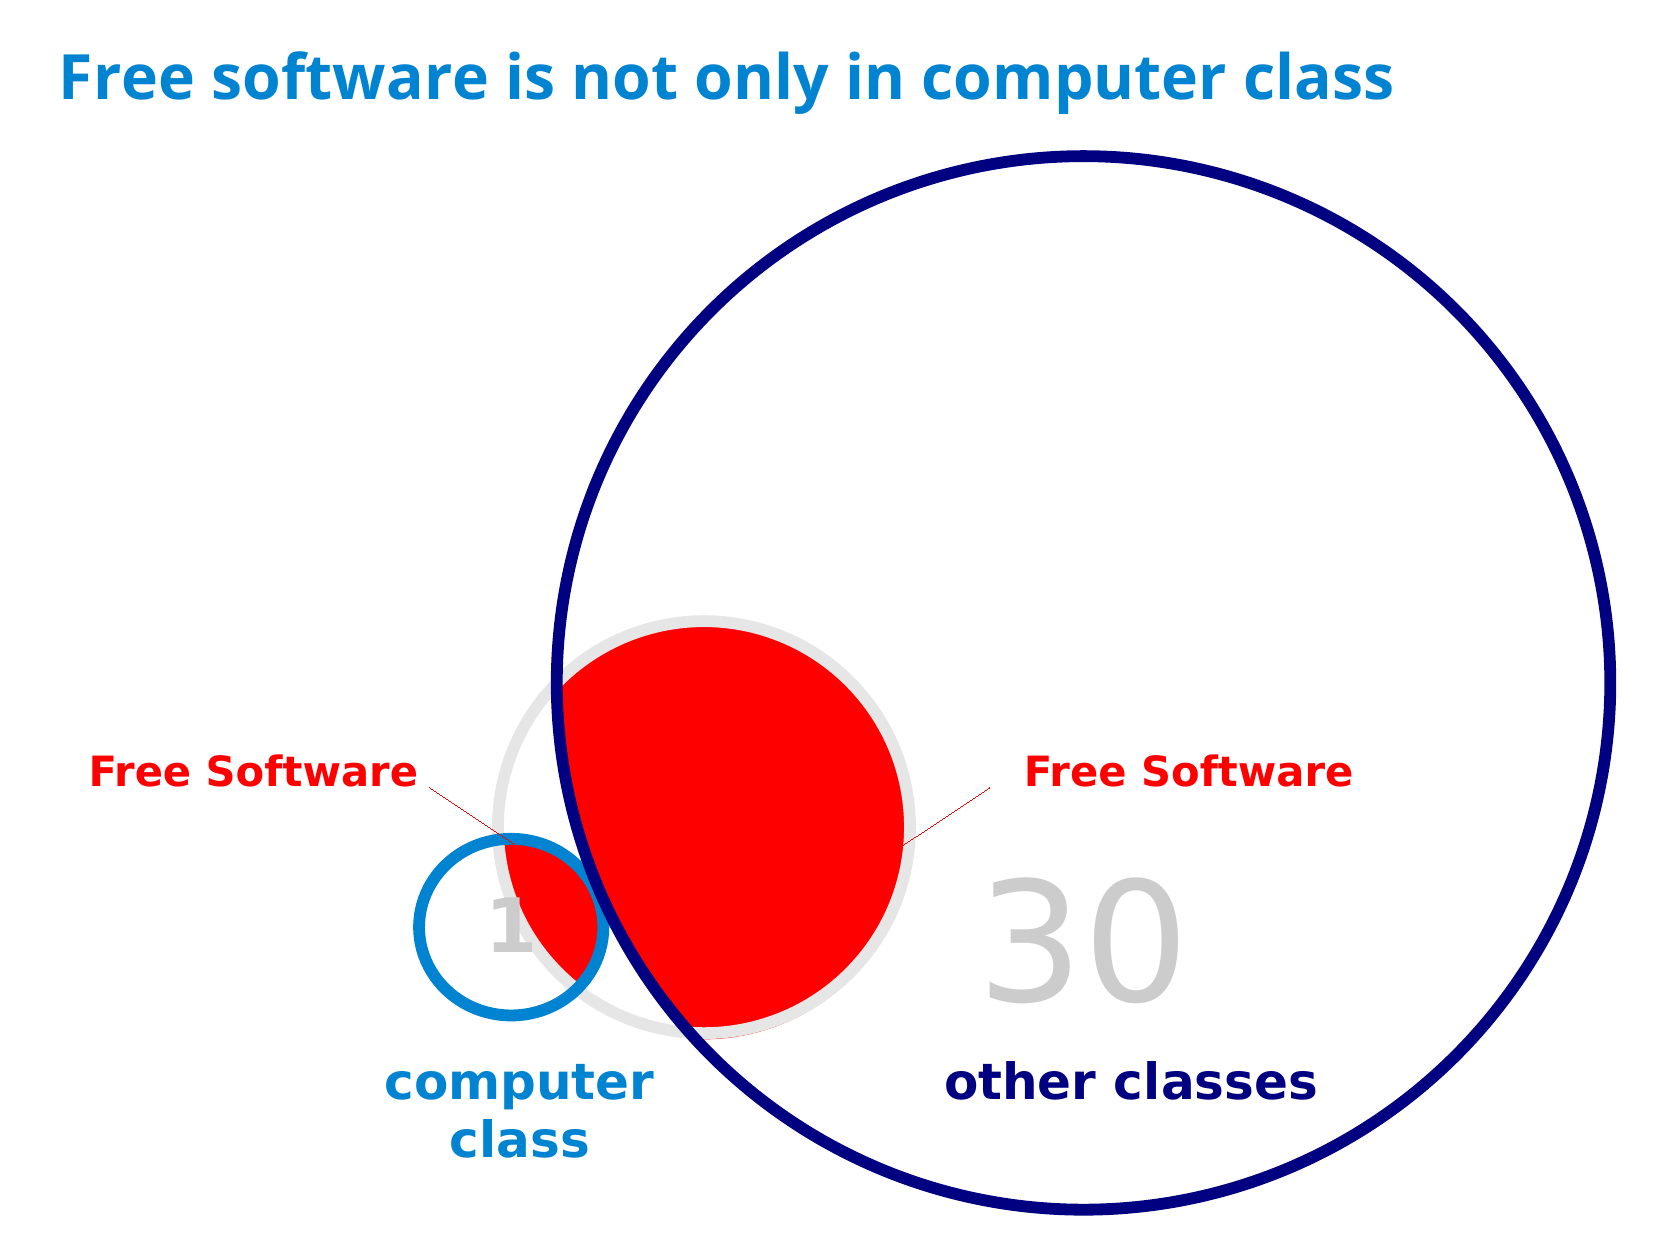

Free software is not only in computer class
30
other classes
Free Software
Free Software
1
computer class